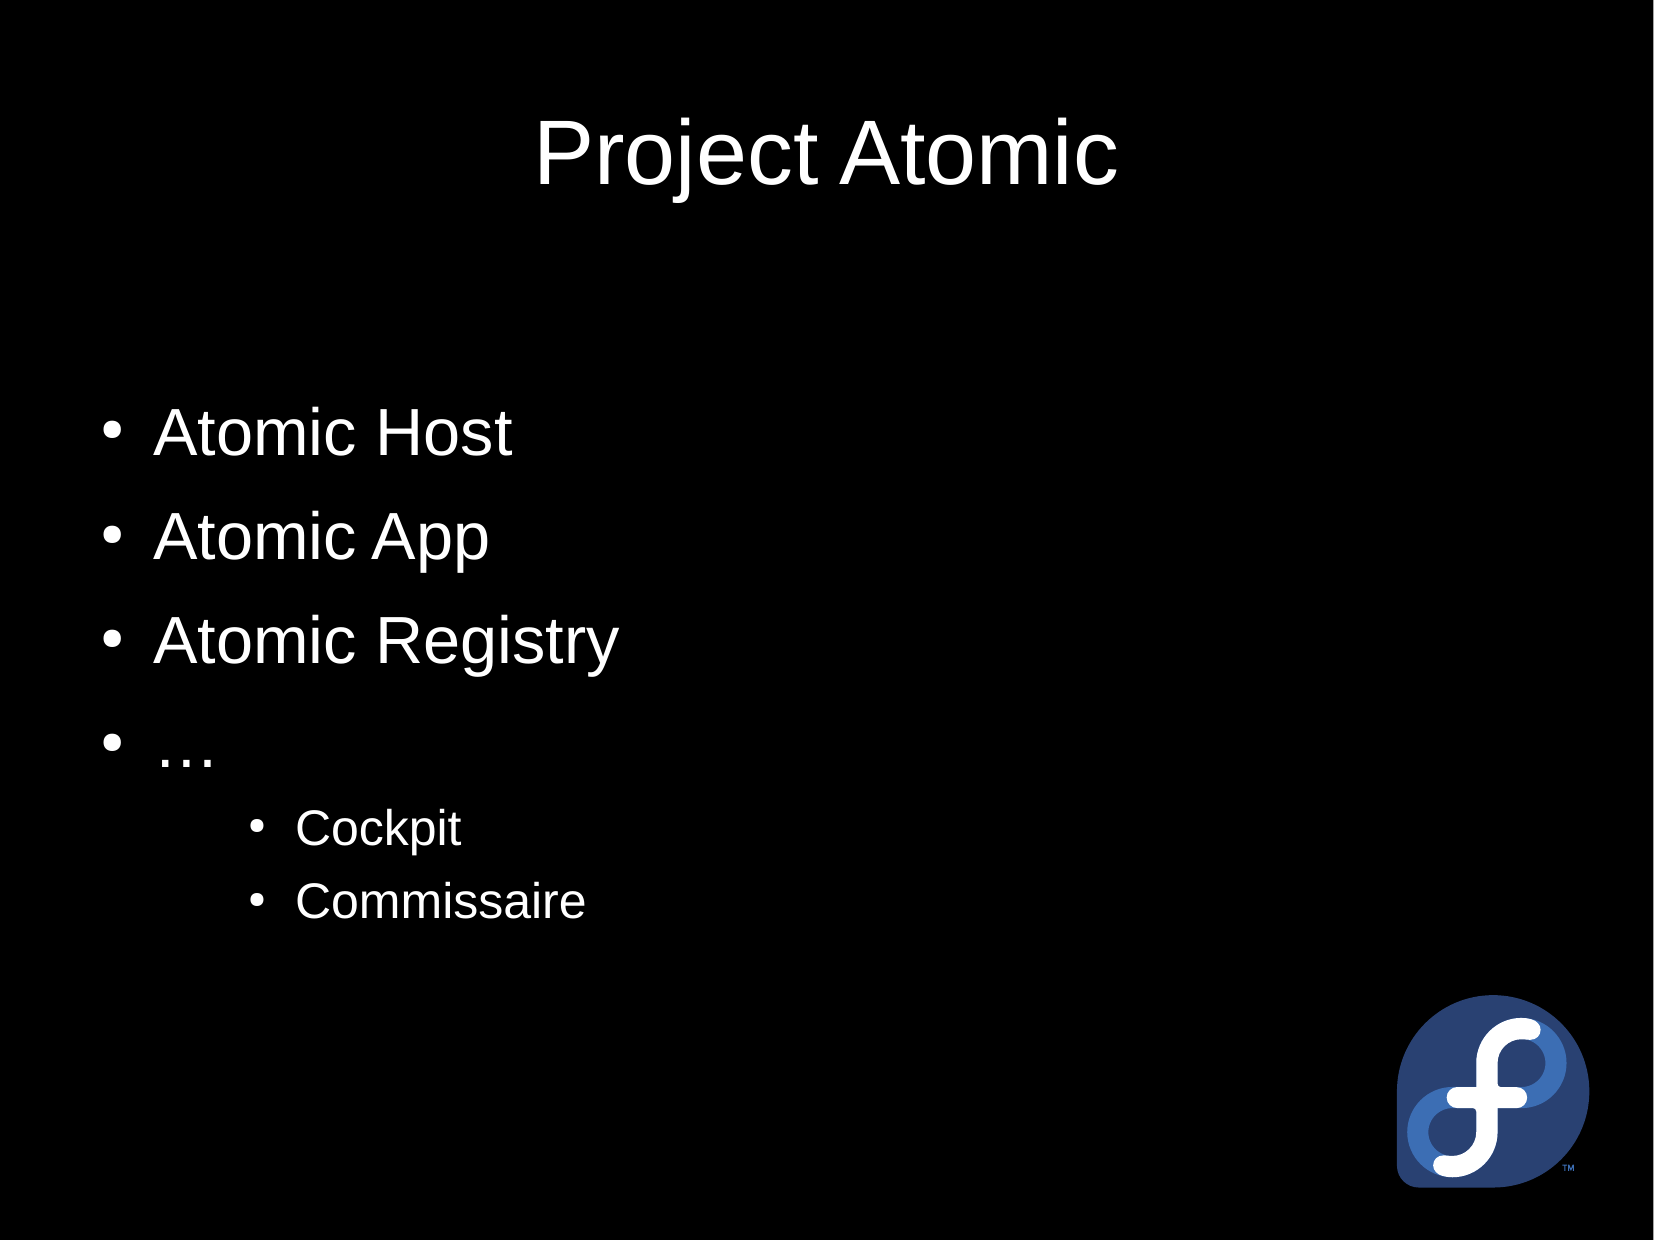

# Project Atomic
Atomic Host
Atomic App
Atomic Registry
…
Cockpit
Commissaire